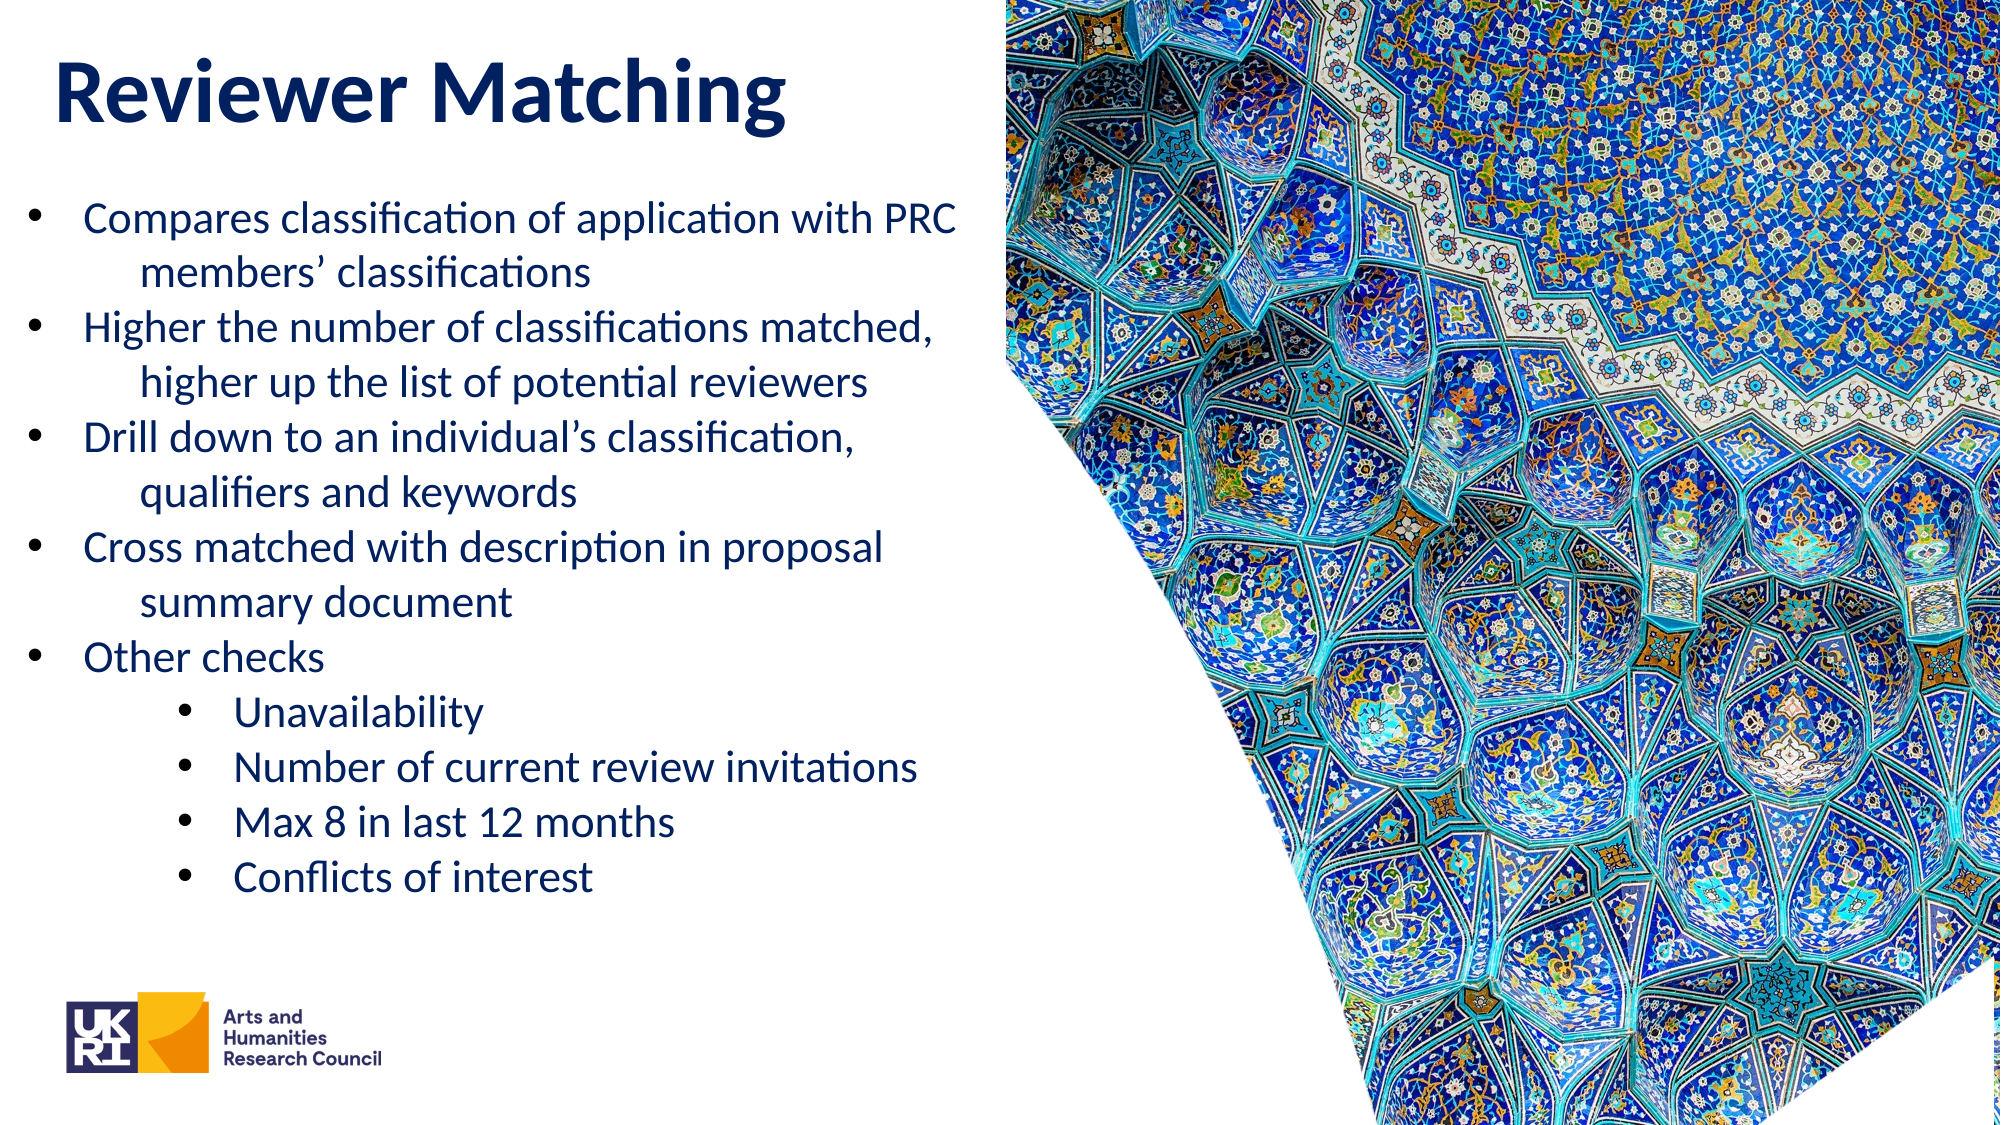

Reviewer Matching
Compares classification of application with PRC members’ classifications
Higher the number of classifications matched, higher up the list of potential reviewers
Drill down to an individual’s classification, qualifiers and keywords
Cross matched with description in proposal summary document
Other checks
Unavailability
Number of current review invitations
Max 8 in last 12 months
Conflicts of interest